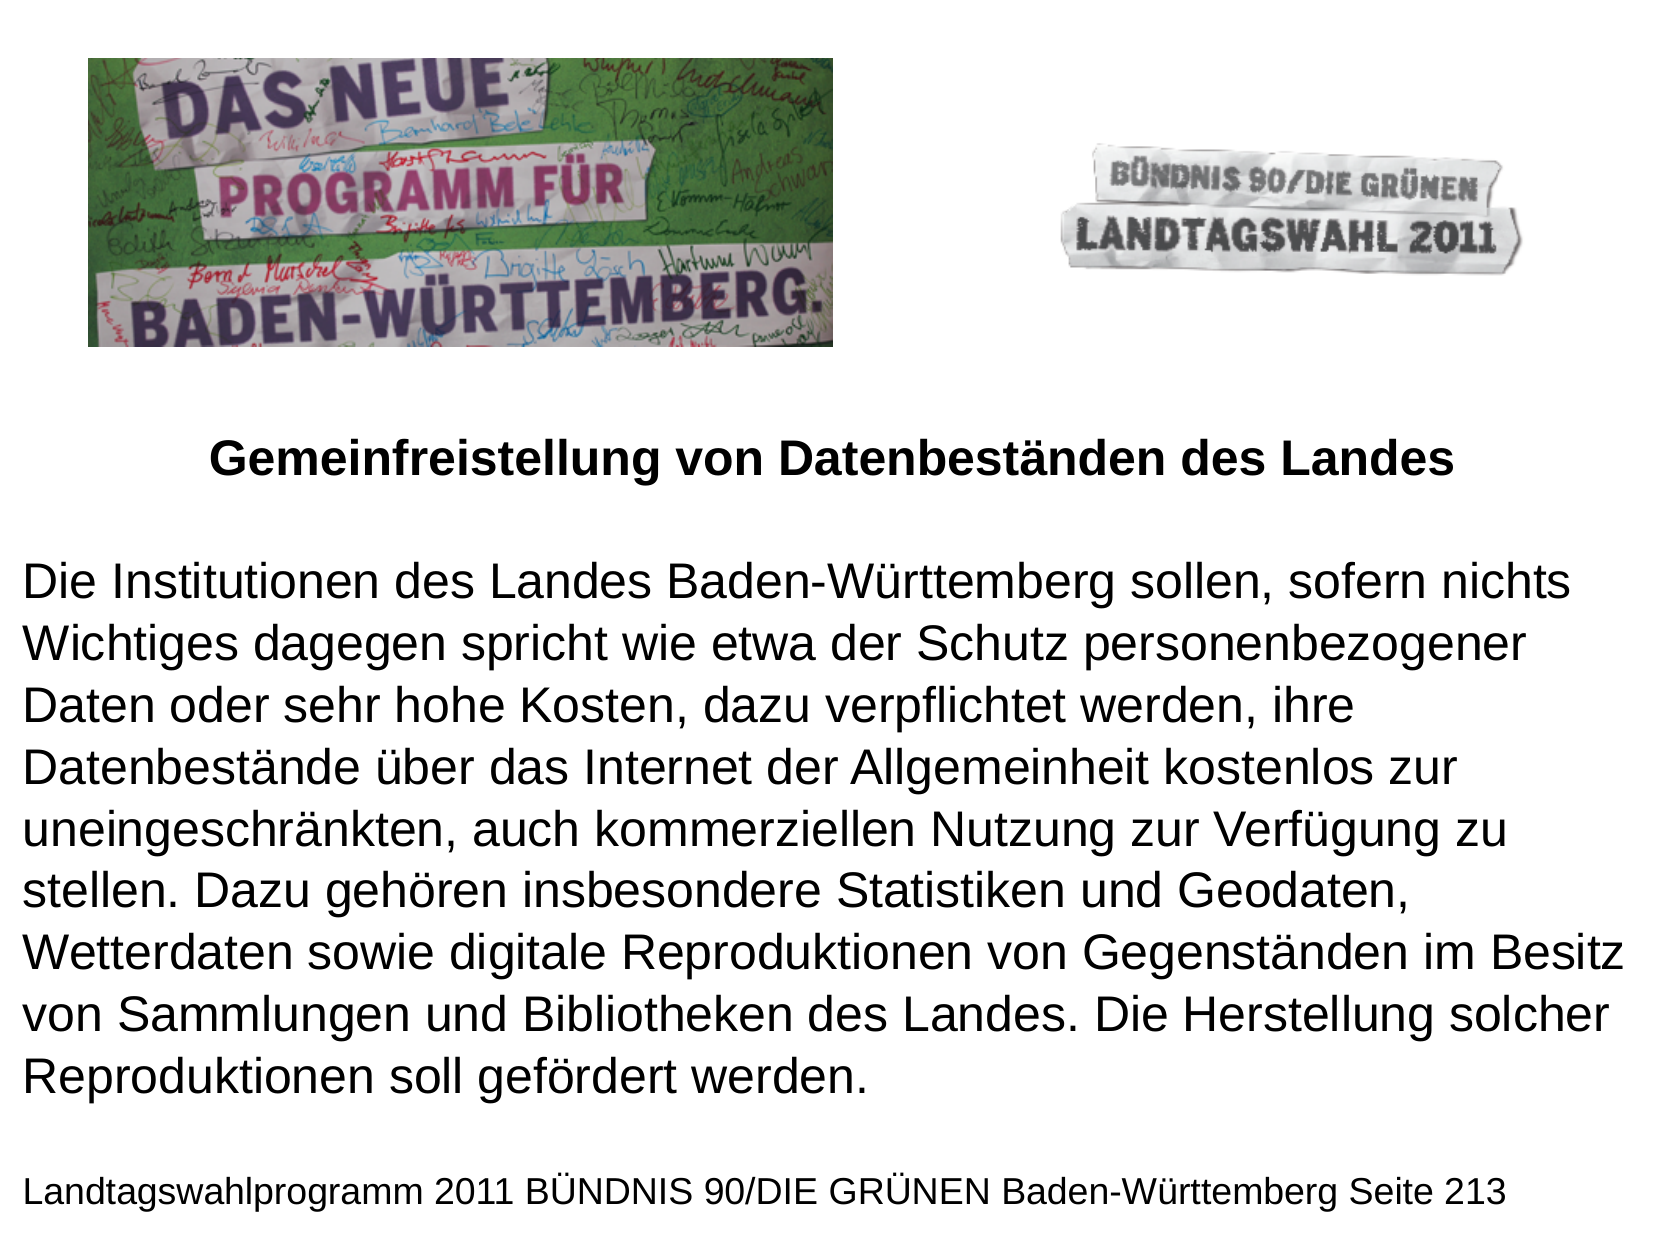

Gemeinfreistellung von Datenbeständen des Landes
Die Institutionen des Landes Baden-Württemberg sollen, sofern nichts Wichtiges dagegen spricht wie etwa der Schutz personenbezogener Daten oder sehr hohe Kosten, dazu verpflichtet werden, ihre Datenbestände über das Internet der Allgemeinheit kostenlos zur uneingeschränkten, auch kommerziellen Nutzung zur Verfügung zu stellen. Dazu gehören insbesondere Statistiken und Geodaten, Wetterdaten sowie digitale Reproduktionen von Gegenständen im Besitz von Sammlungen und Bibliotheken des Landes. Die Herstellung solcher Reproduktionen soll gefördert werden.
Landtagswahlprogramm 2011 BÜNDNIS 90/DIE GRÜNEN Baden-Württemberg Seite 213